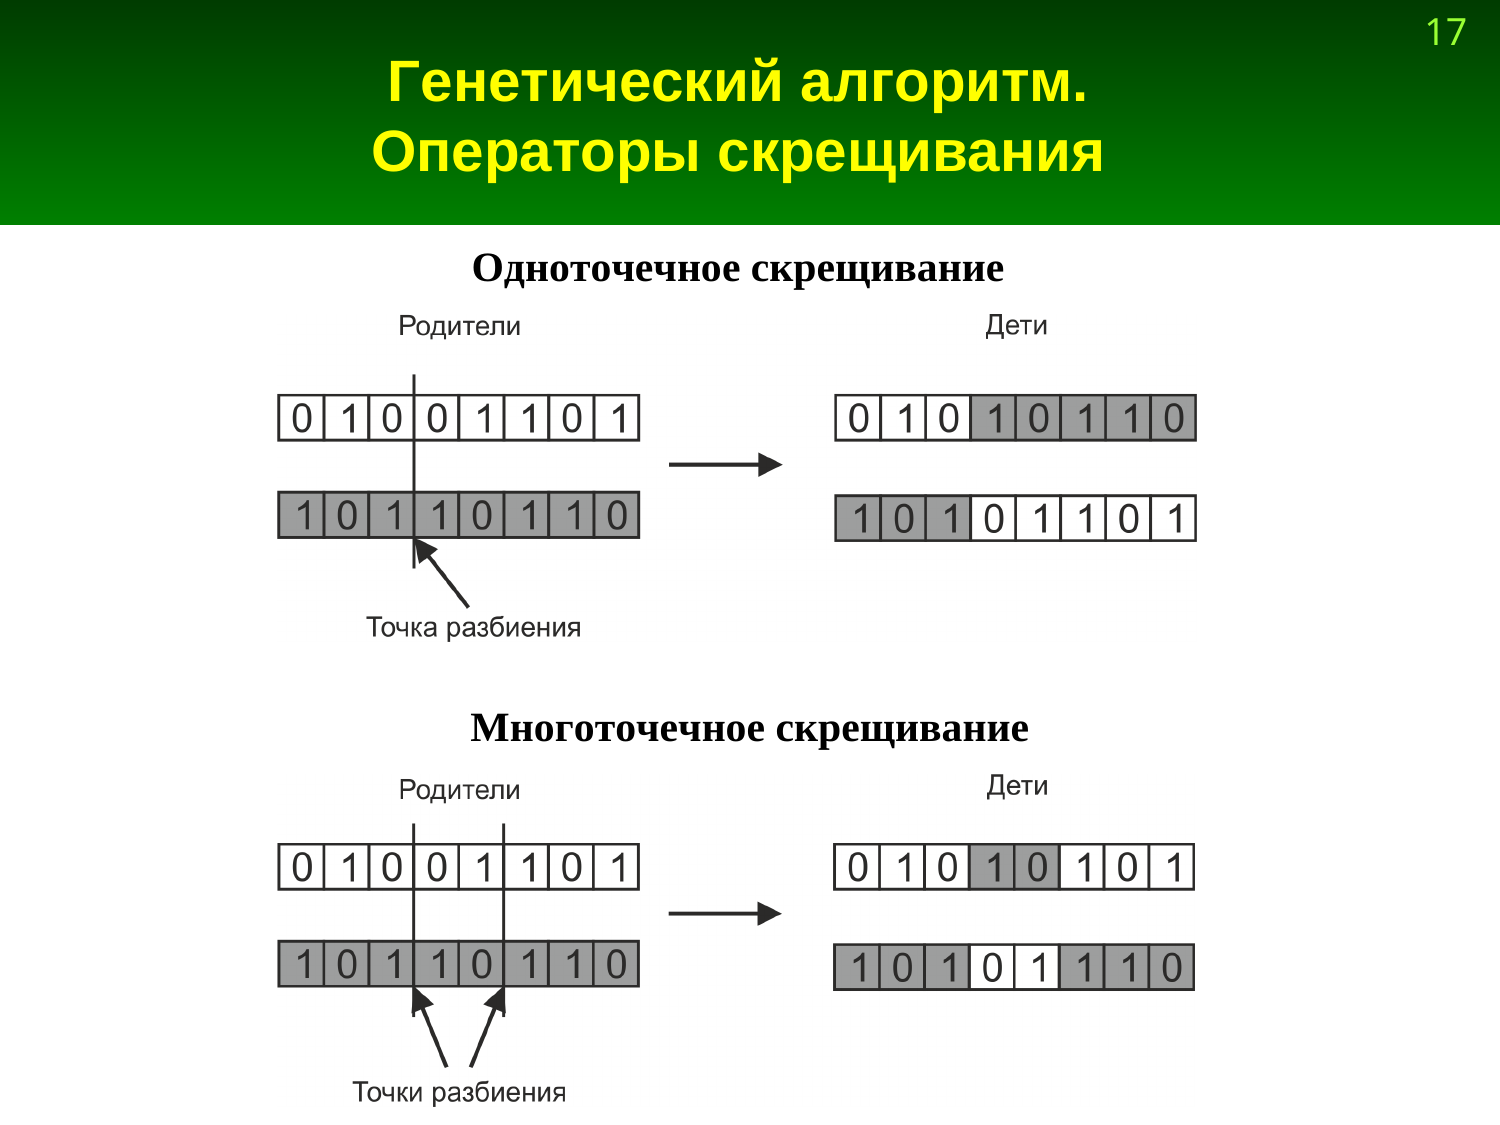

# Генетический алгоритм. Операторы скрещивания
Одноточечное скрещивание
Многоточечное скрещивание